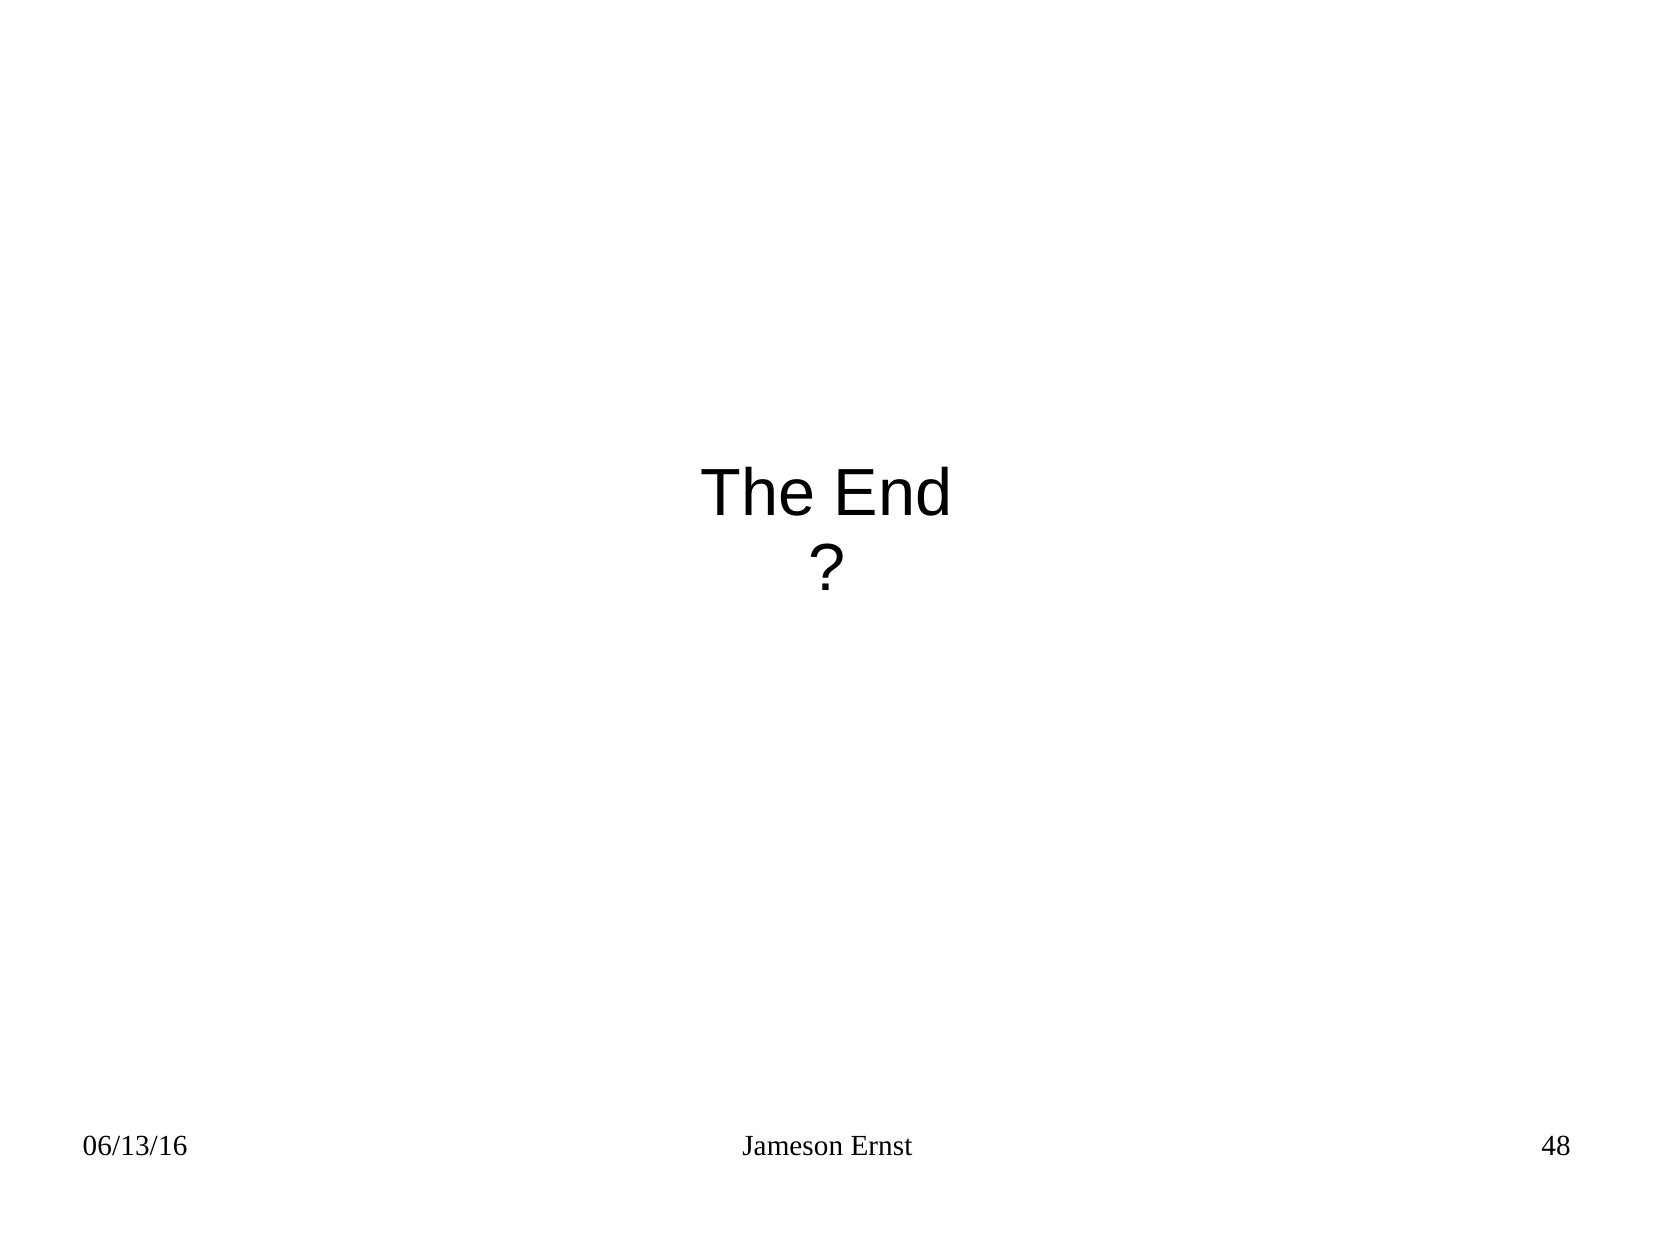

The End
?
06/13/16
Jameson Ernst
48